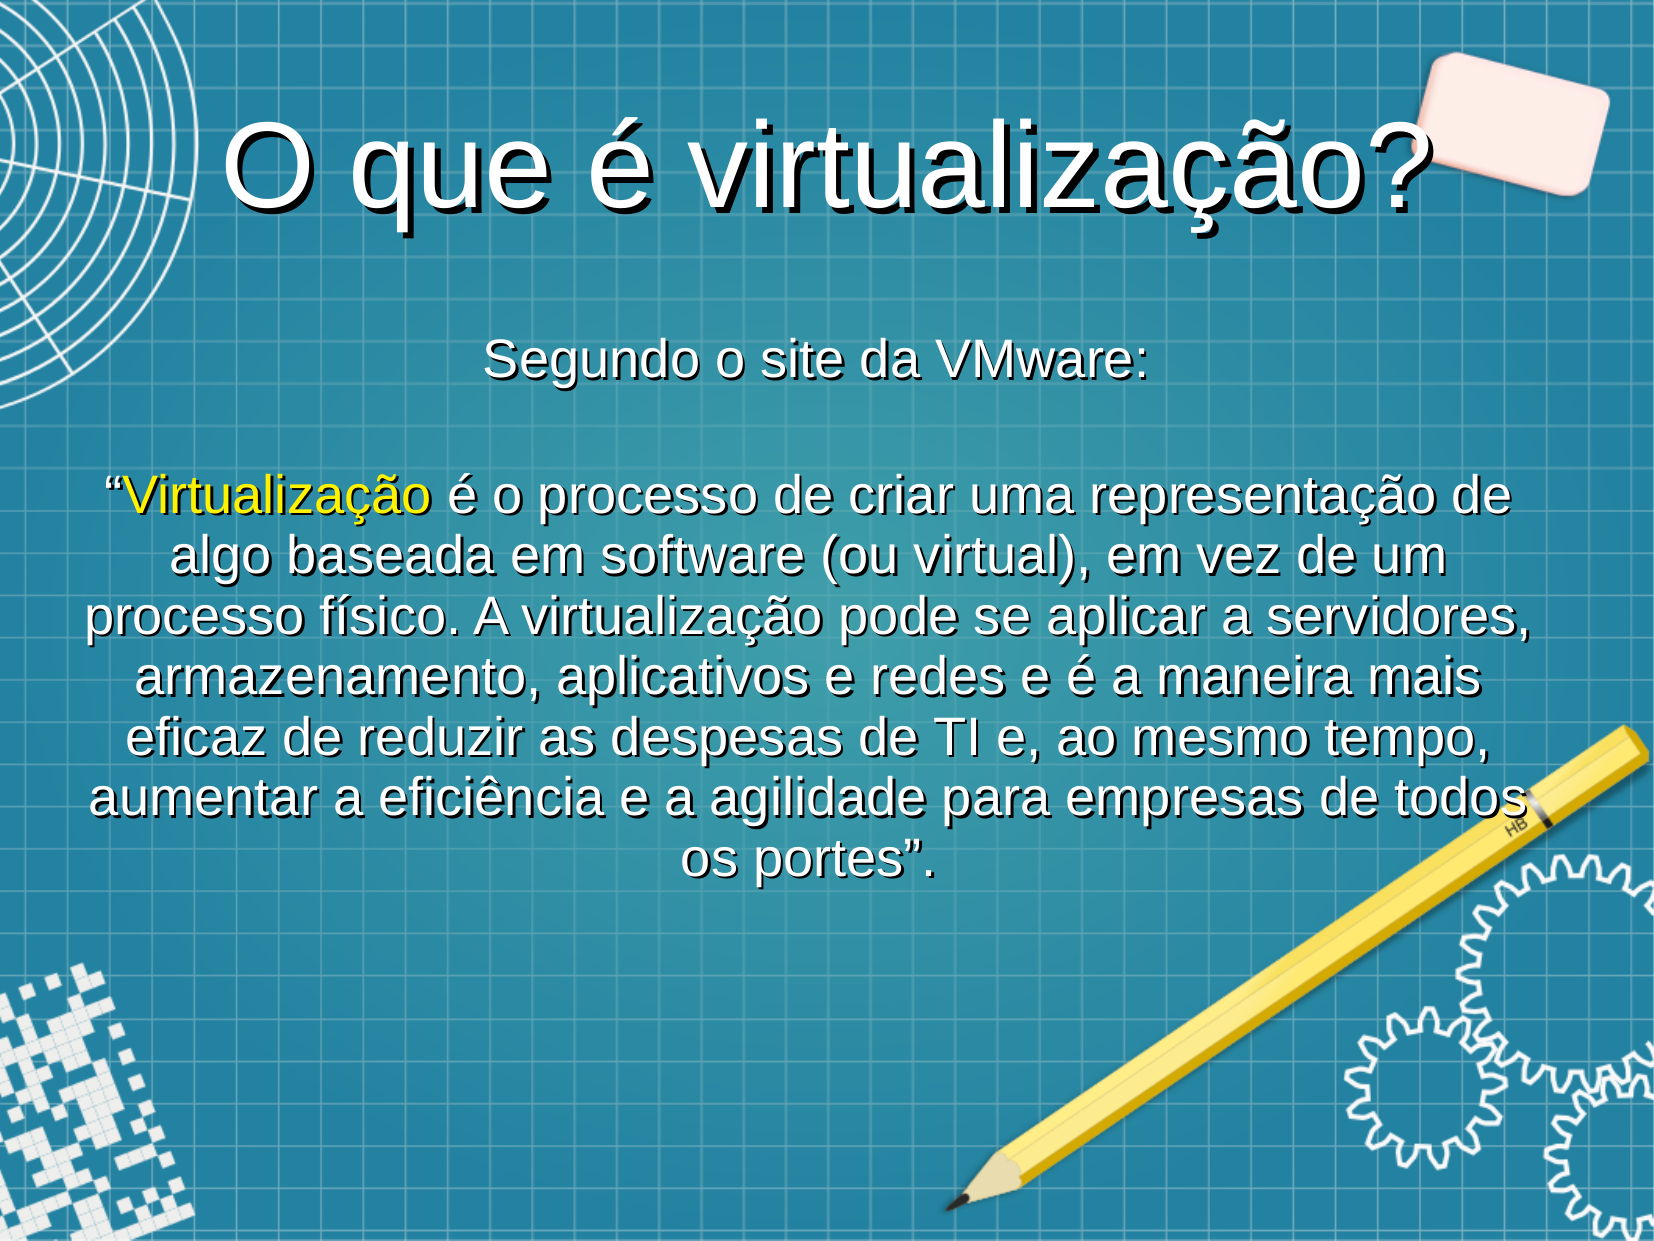

# O que é virtualização?
 Segundo o site da VMware:
“Virtualização é o processo de criar uma representação de algo baseada em software (ou virtual), em vez de um processo físico. A virtualização pode se aplicar a servidores, armazenamento, aplicativos e redes e é a maneira mais eficaz de reduzir as despesas de TI e, ao mesmo tempo, aumentar a eficiência e a agilidade para empresas de todos os portes”.